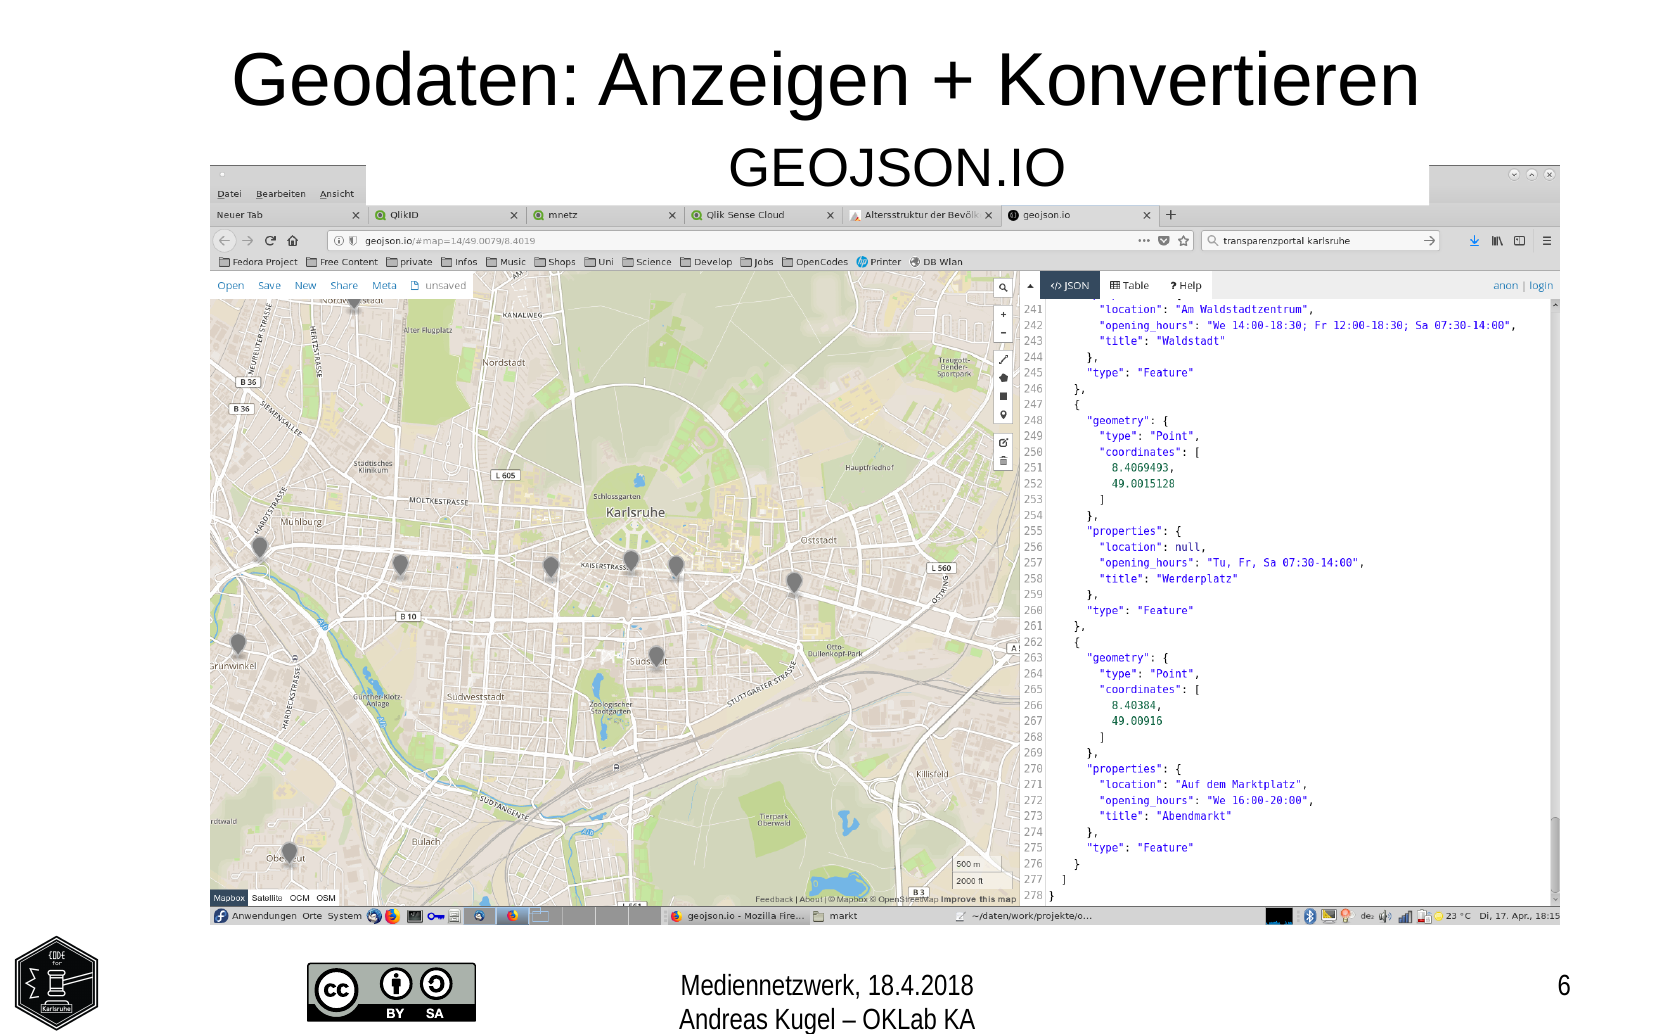

# Geodaten: Anzeigen + Konvertieren
GEOJSON.IO
Wie werden Zahlen zu Codes?
6